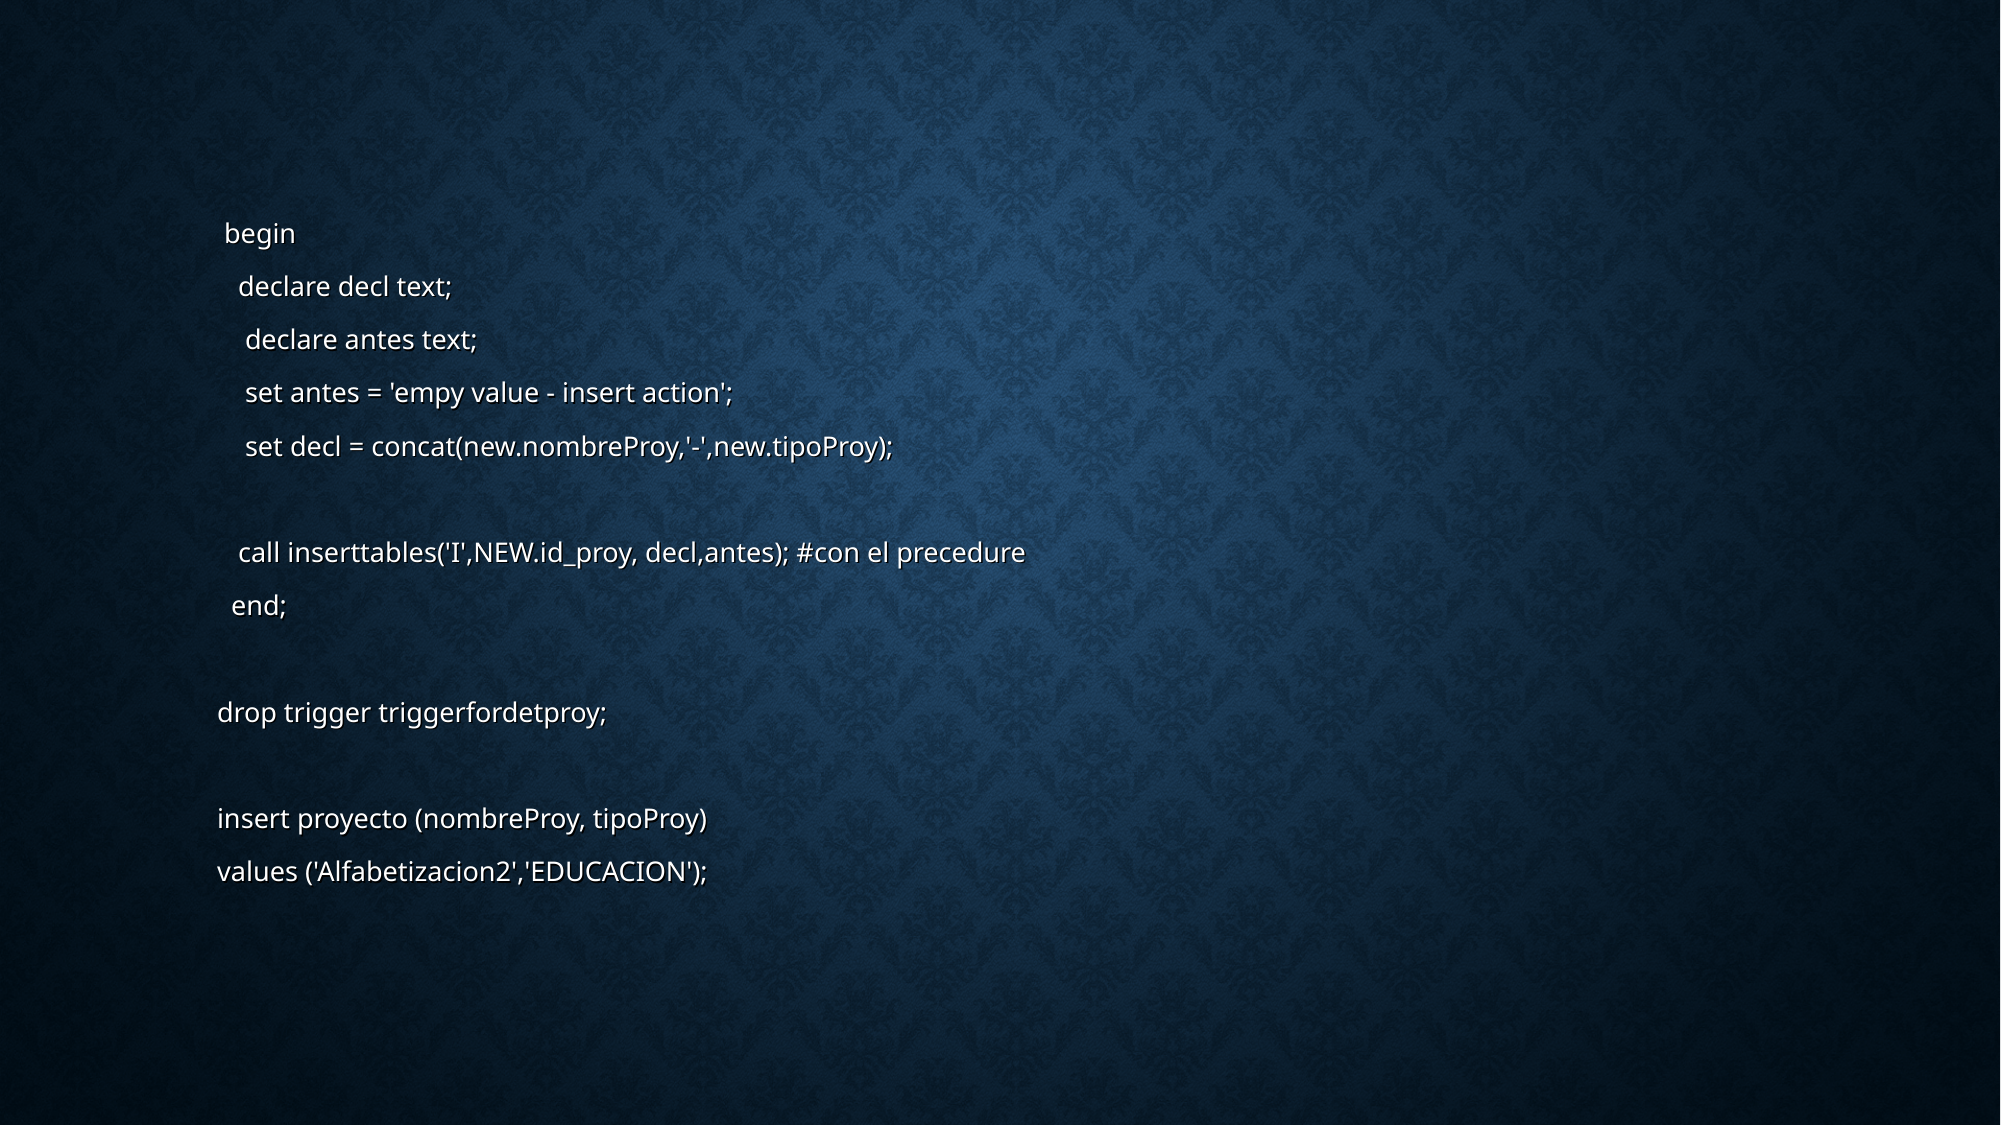

# begin
 declare decl text;
 declare antes text;
 set antes = 'empy value - insert action';
 set decl = concat(new.nombreProy,'-',new.tipoProy);
 call inserttables('I',NEW.id_proy, decl,antes); #con el precedure
 end;
drop trigger triggerfordetproy;
insert proyecto (nombreProy, tipoProy)
values ('Alfabetizacion2','EDUCACION');